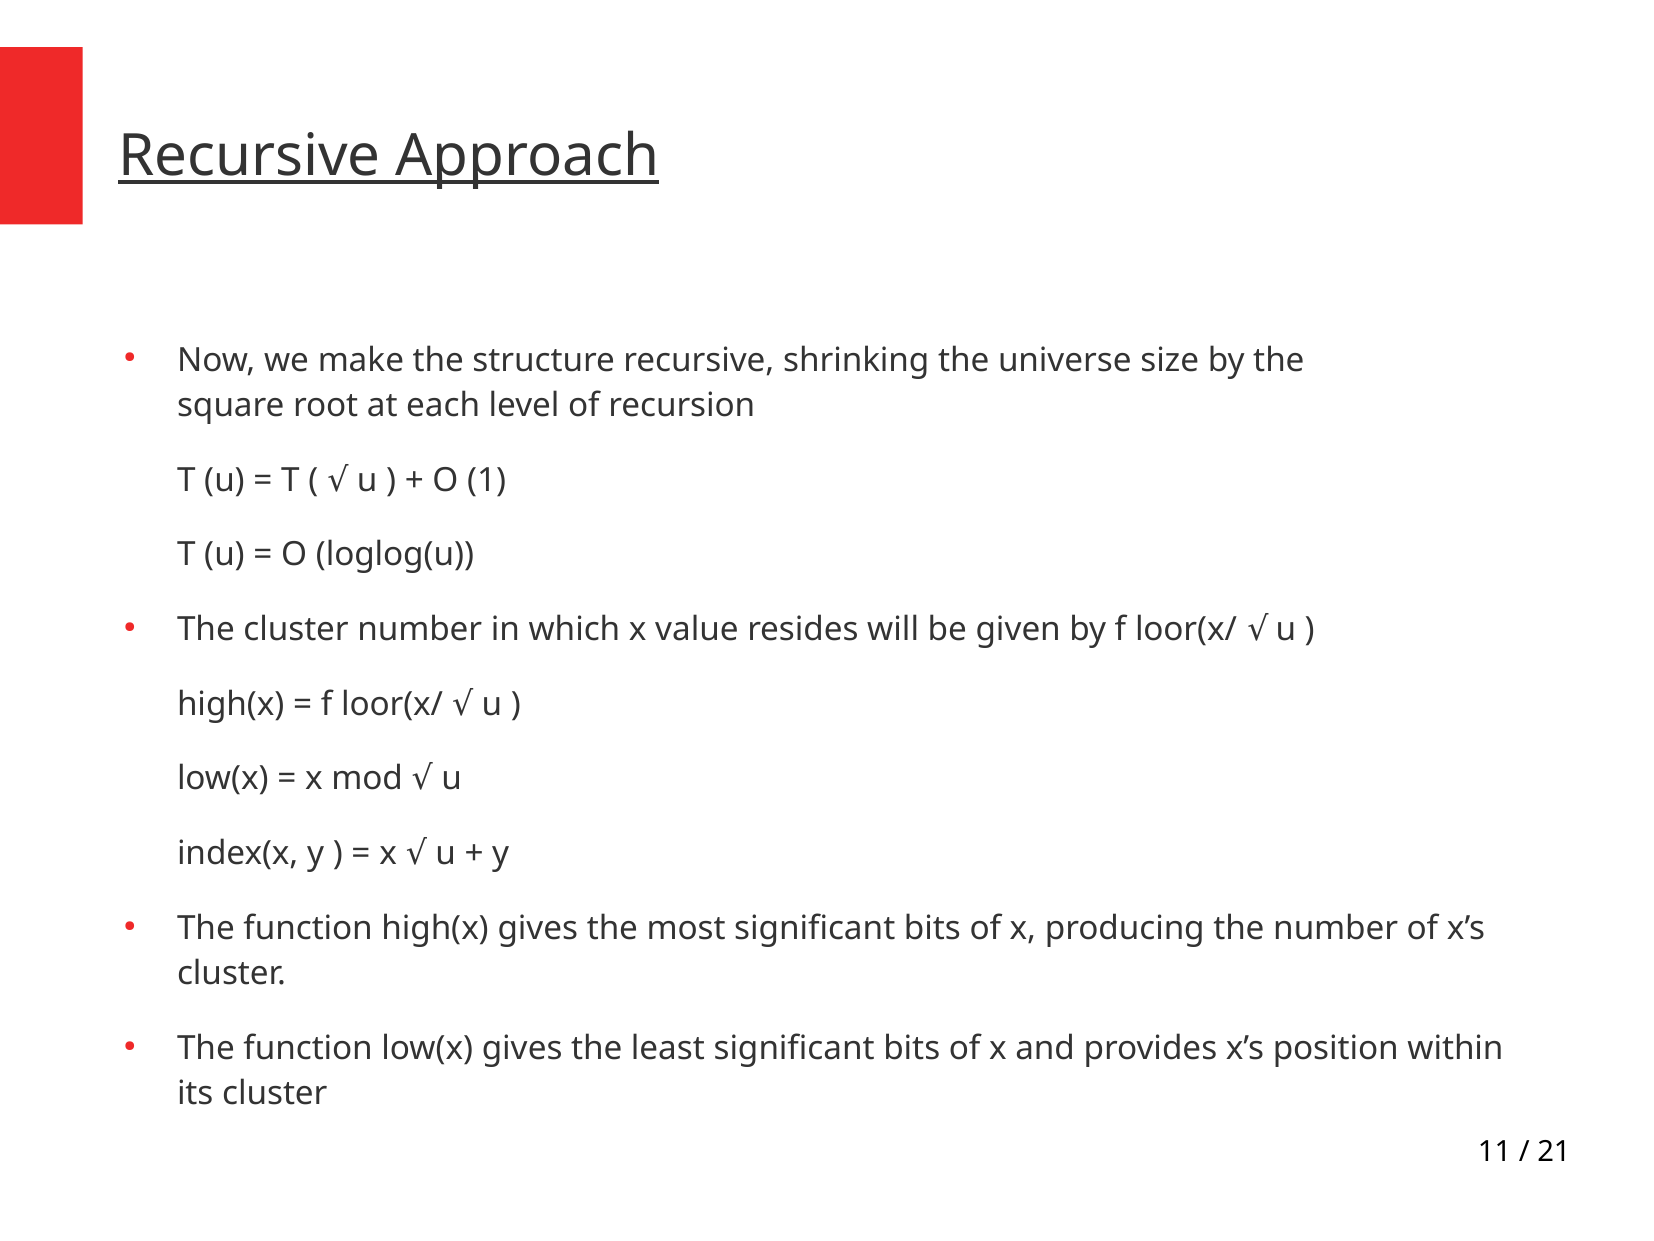

# Recursive Approach
Now, we make the structure recursive, shrinking the universe size by the 		square root at each level of recursion
T (u) = T ( √ u ) + O (1)
T (u) = O (loglog(u))
The cluster number in which x value resides will be given by f loor(x/ √ u )
high(x) = f loor(x/ √ u )
low(x) = x mod √ u
index(x, y ) = x √ u + y
The function high(x) gives the most significant bits of x, producing the number of x’s cluster.
The function low(x) gives the least significant bits of x and provides x’s position within its cluster
11